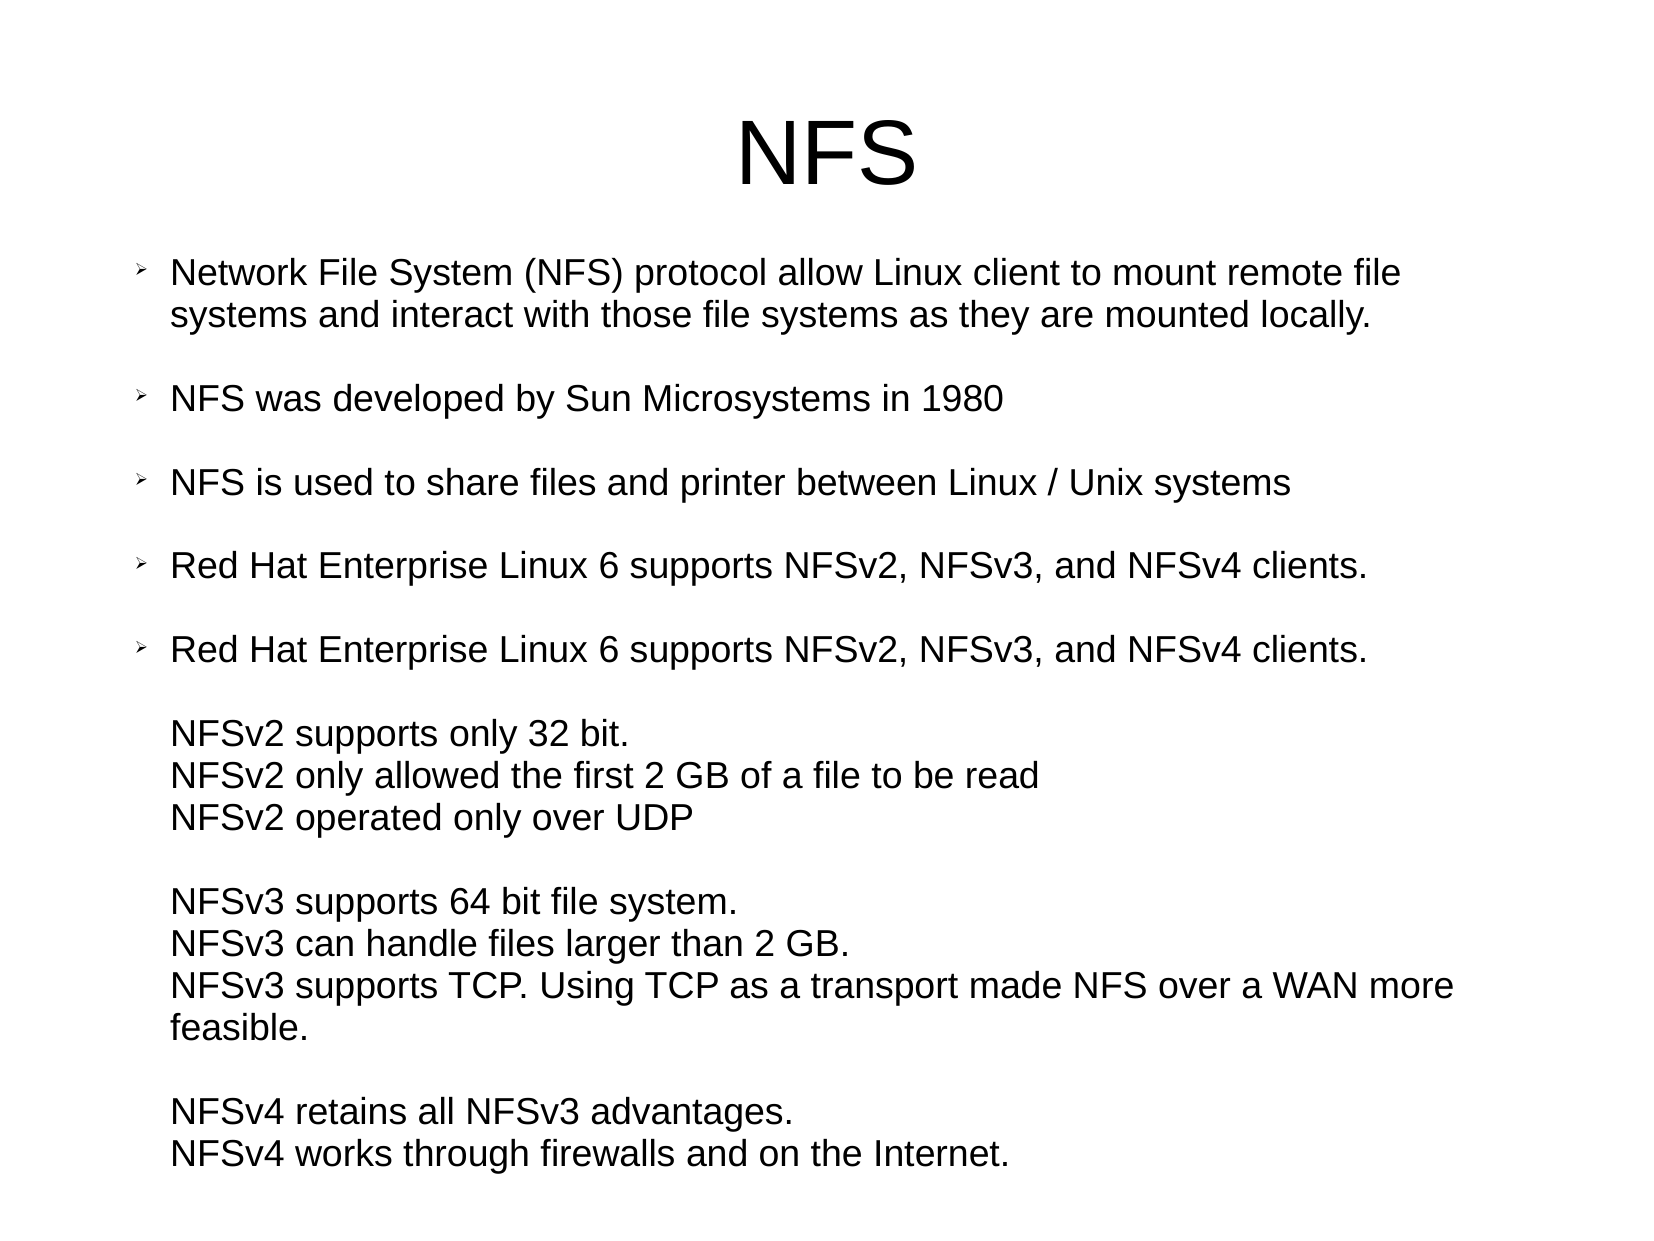

# NFS
Network File System (NFS) protocol allow Linux client to mount remote file systems and interact with those file systems as they are mounted locally.
NFS was developed by Sun Microsystems in 1980
NFS is used to share files and printer between Linux / Unix systems
Red Hat Enterprise Linux 6 supports NFSv2, NFSv3, and NFSv4 clients.
Red Hat Enterprise Linux 6 supports NFSv2, NFSv3, and NFSv4 clients.
NFSv2 supports only 32 bit.
NFSv2 only allowed the first 2 GB of a file to be read
NFSv2 operated only over UDP
NFSv3 supports 64 bit file system.
NFSv3 can handle files larger than 2 GB.
NFSv3 supports TCP. Using TCP as a transport made NFS over a WAN more feasible.
NFSv4 retains all NFSv3 advantages.
NFSv4 works through firewalls and on the Internet.